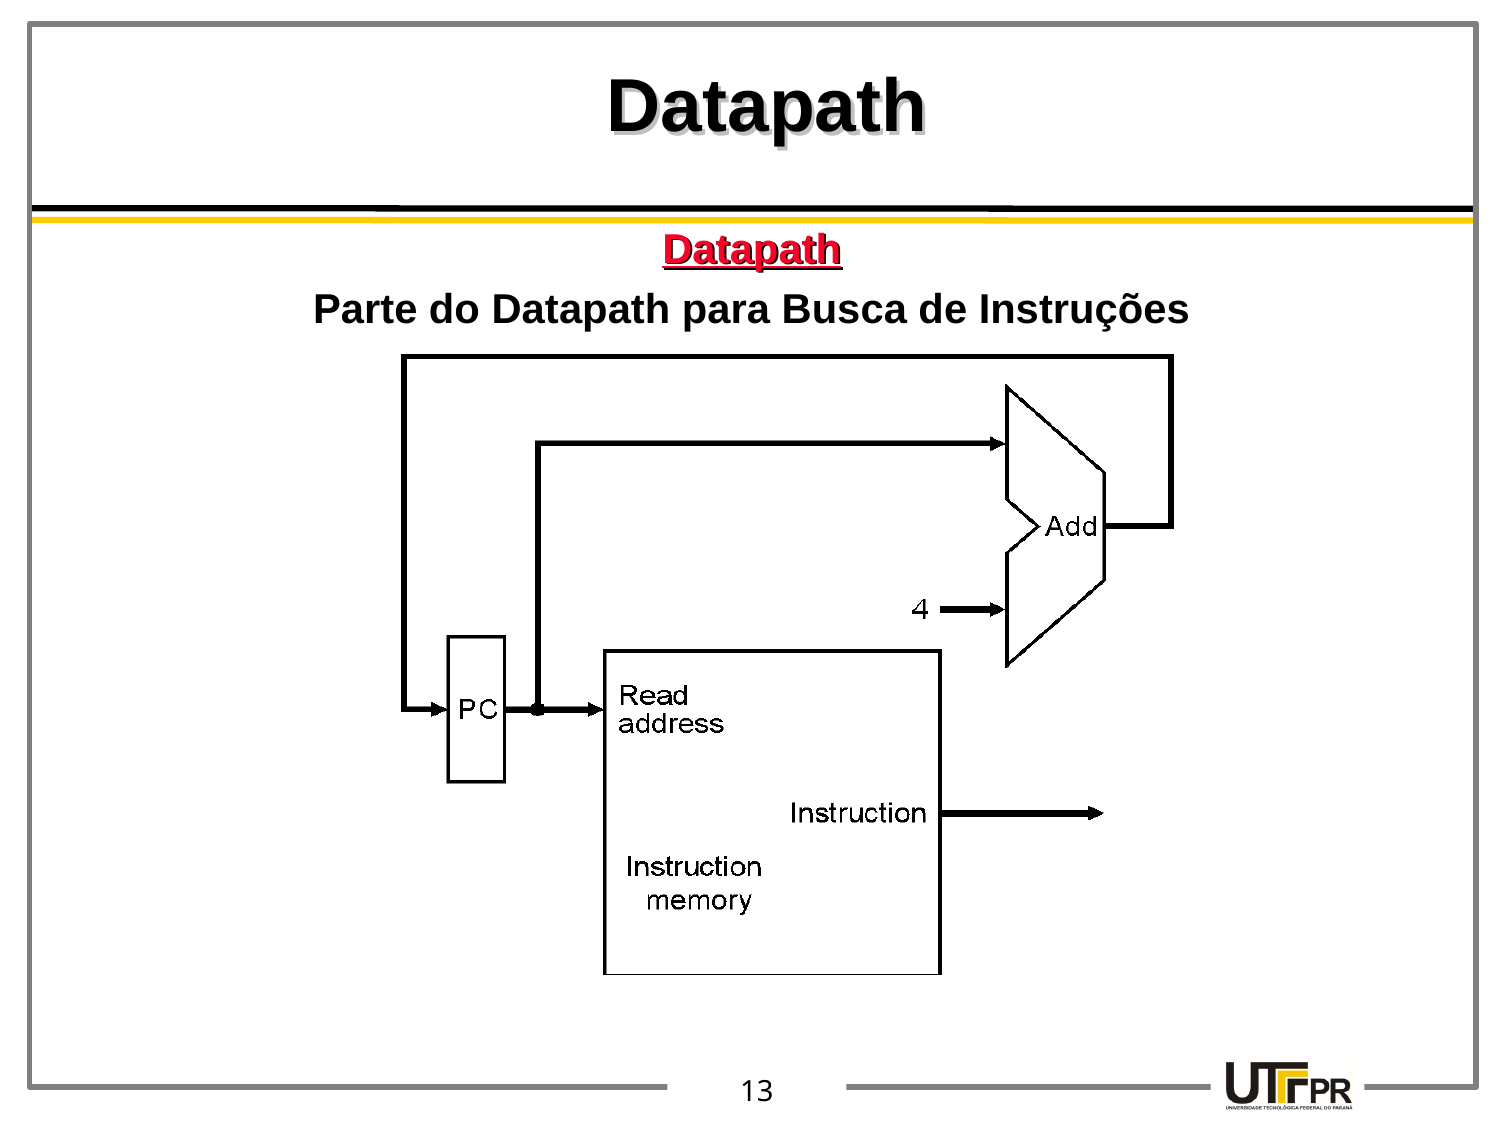

Datapath
# Datapath
Parte do Datapath para Busca de Instruções